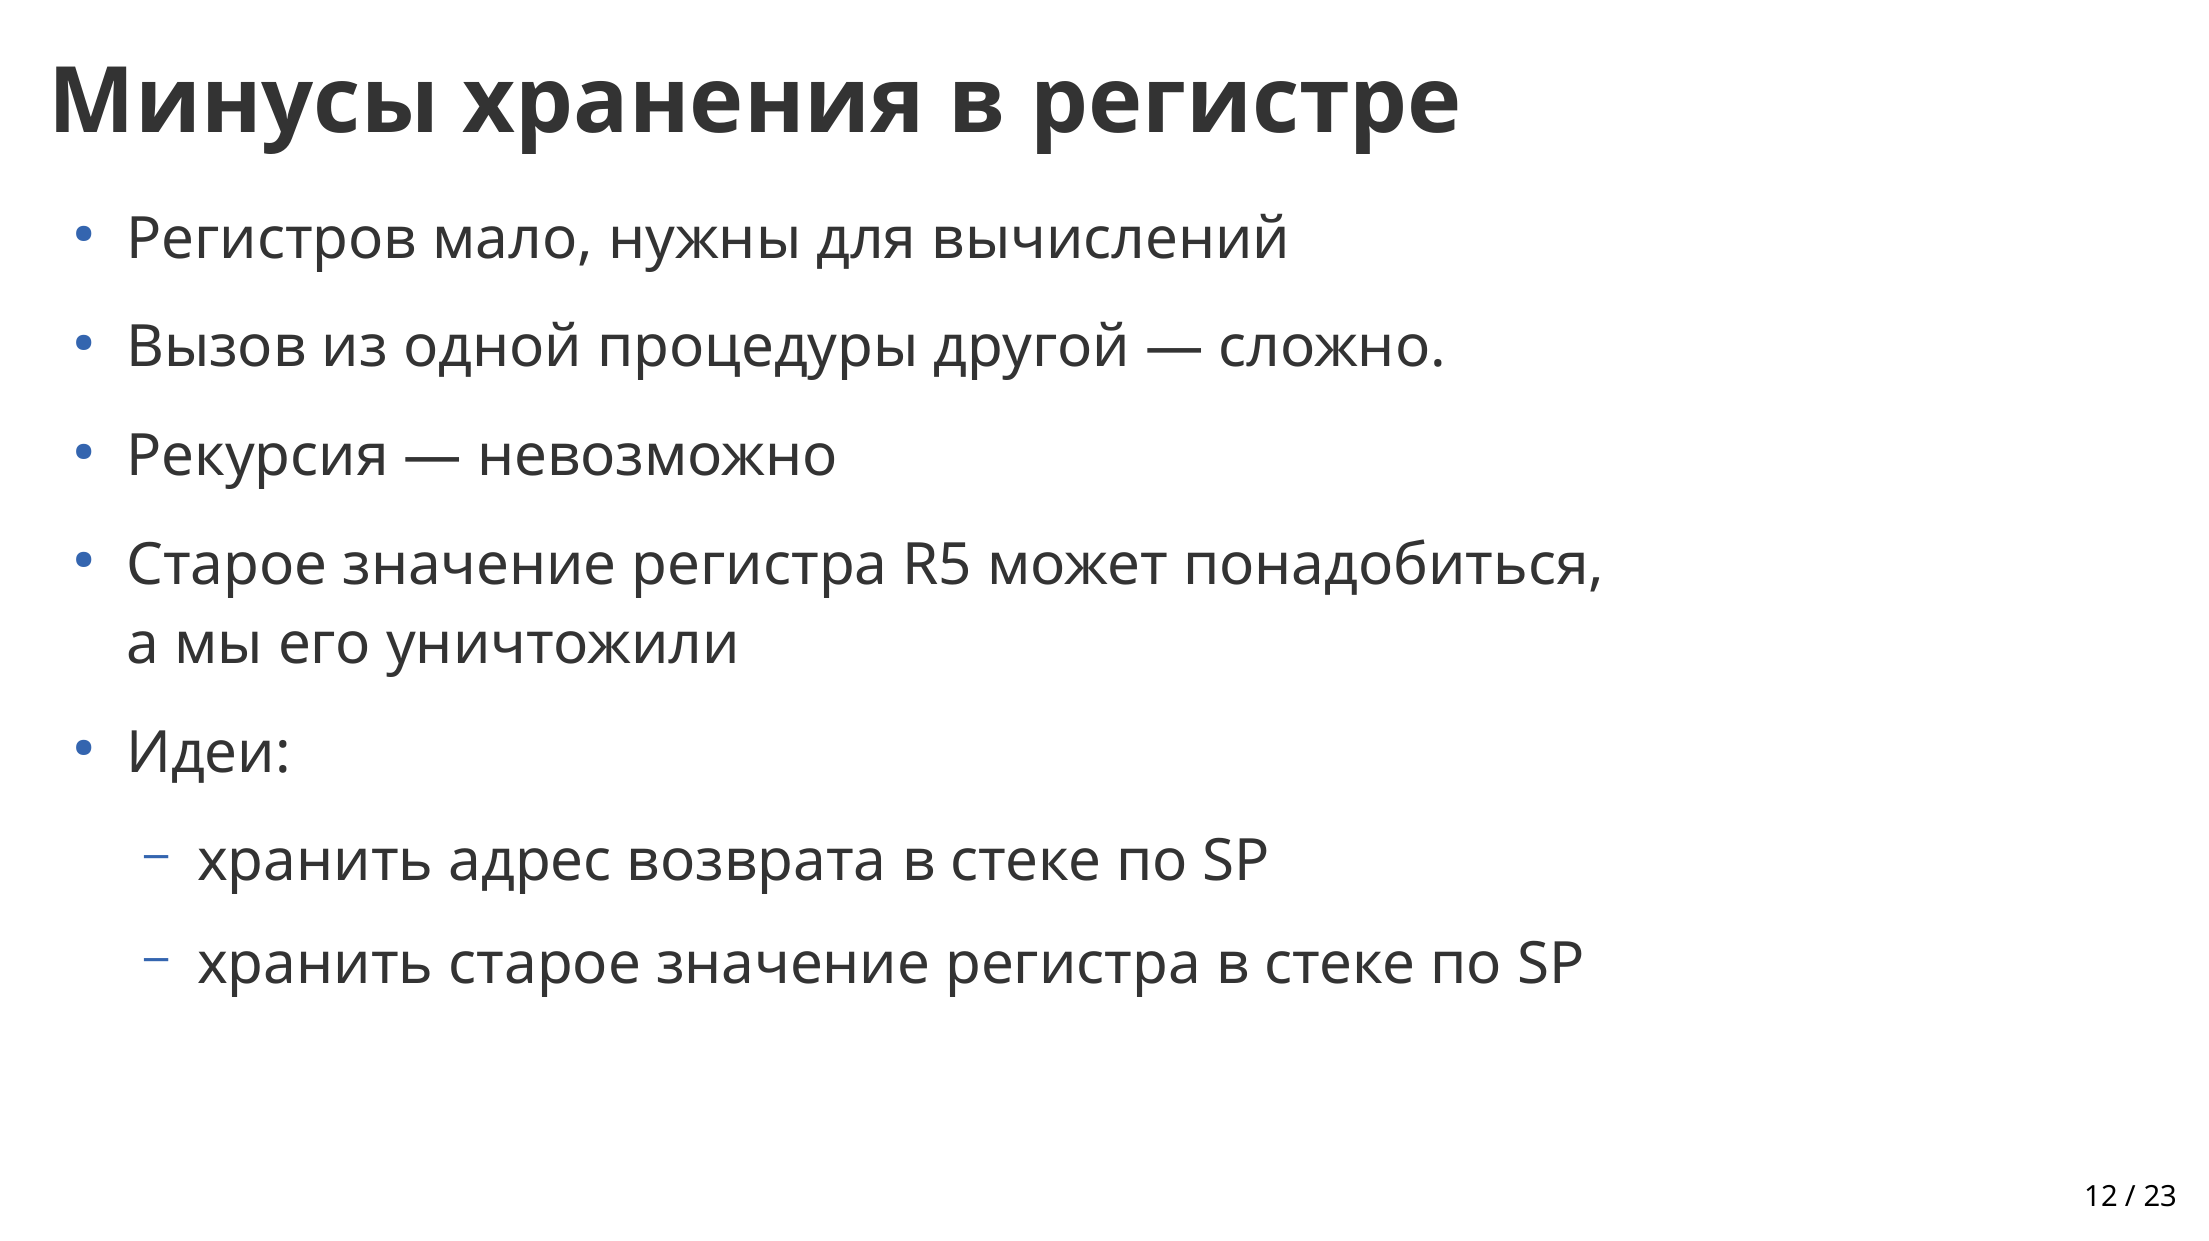

# Минусы хранения в регистре
Регистров мало, нужны для вычислений
Вызов из одной процедуры другой — сложно.
Рекурсия — невозможно
Старое значение регистра R5 может понадобиться,
а мы его уничтожили
Идеи:
хранить адрес возврата в стеке по SP
хранить старое значение регистра в стеке по SP
12